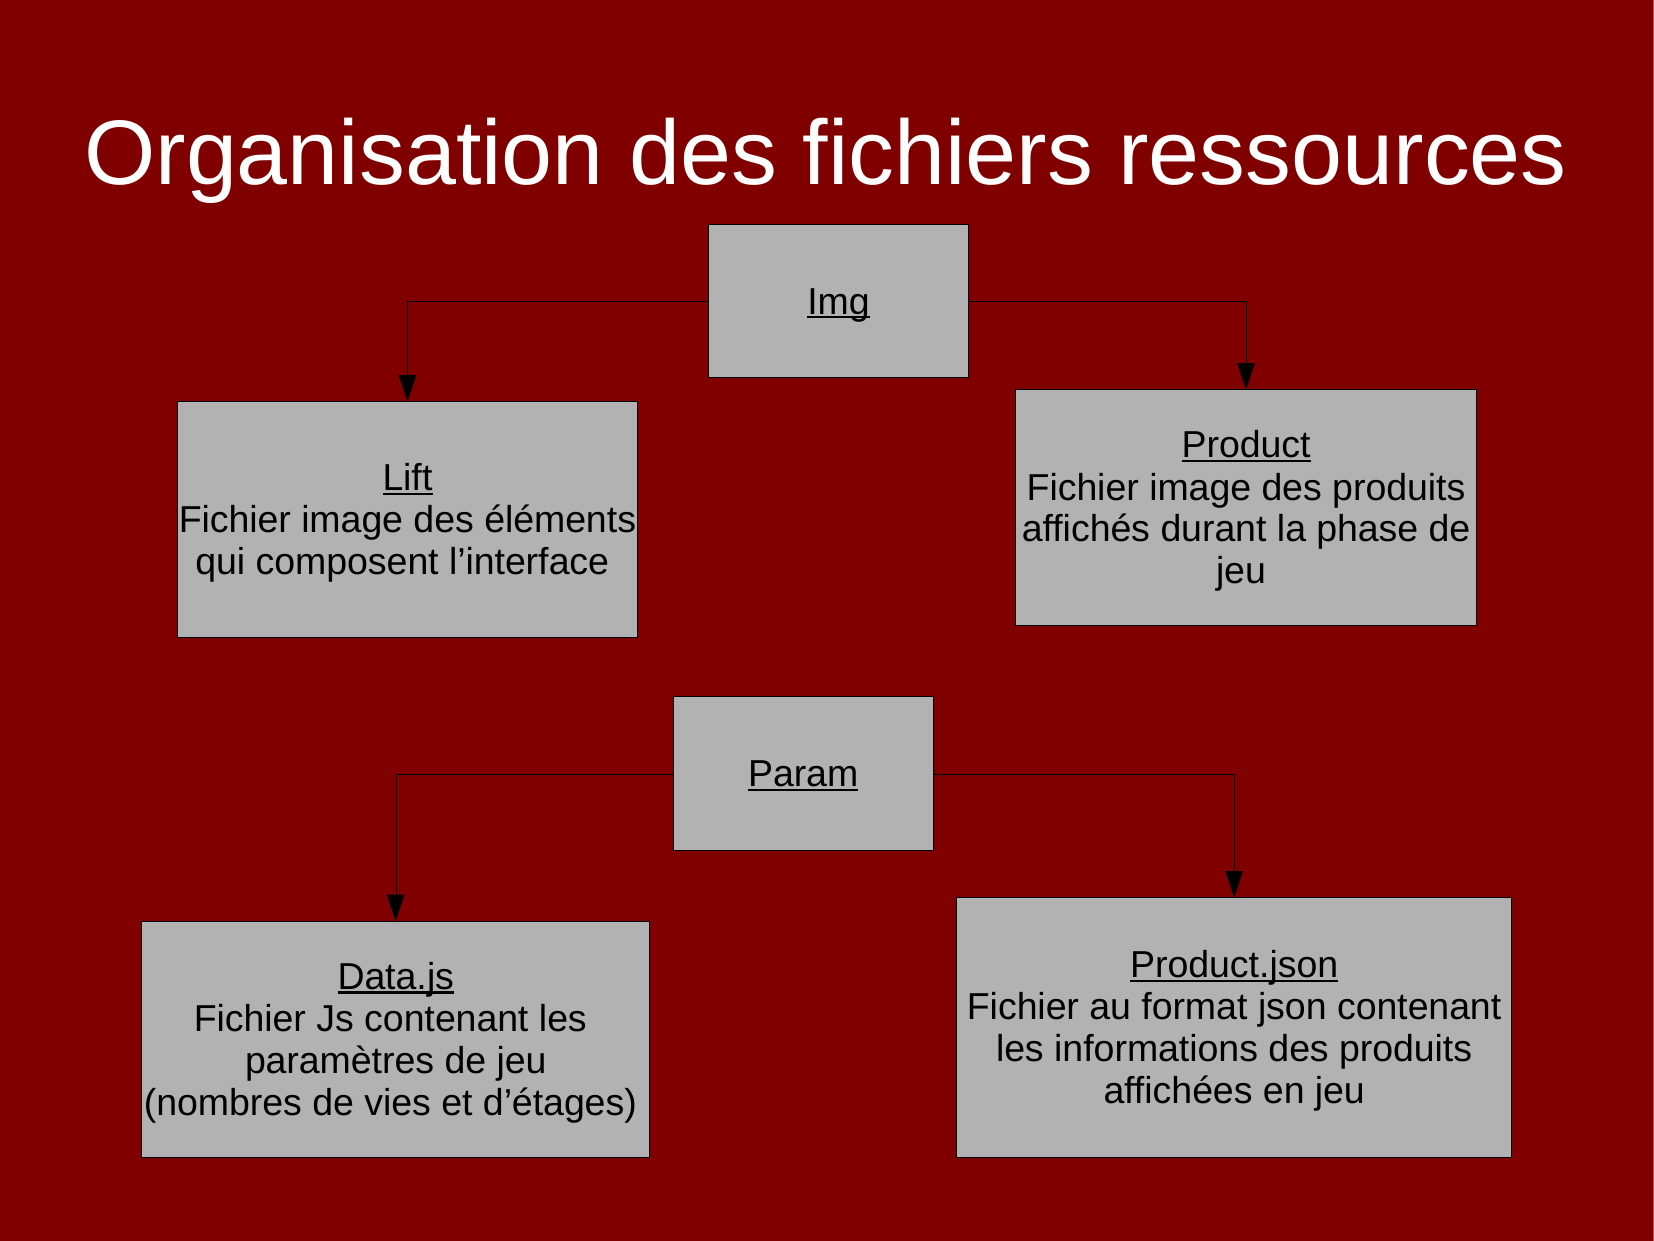

# Organisation des fichiers ressources
Img
Product
Fichier image des produits
affichés durant la phase de
jeu
Lift
Fichier image des éléments
qui composent l’interface
Param
Product.json
Fichier au format json contenant
les informations des produits
affichées en jeu
Data.js
Fichier Js contenant les
paramètres de jeu
(nombres de vies et d’étages)